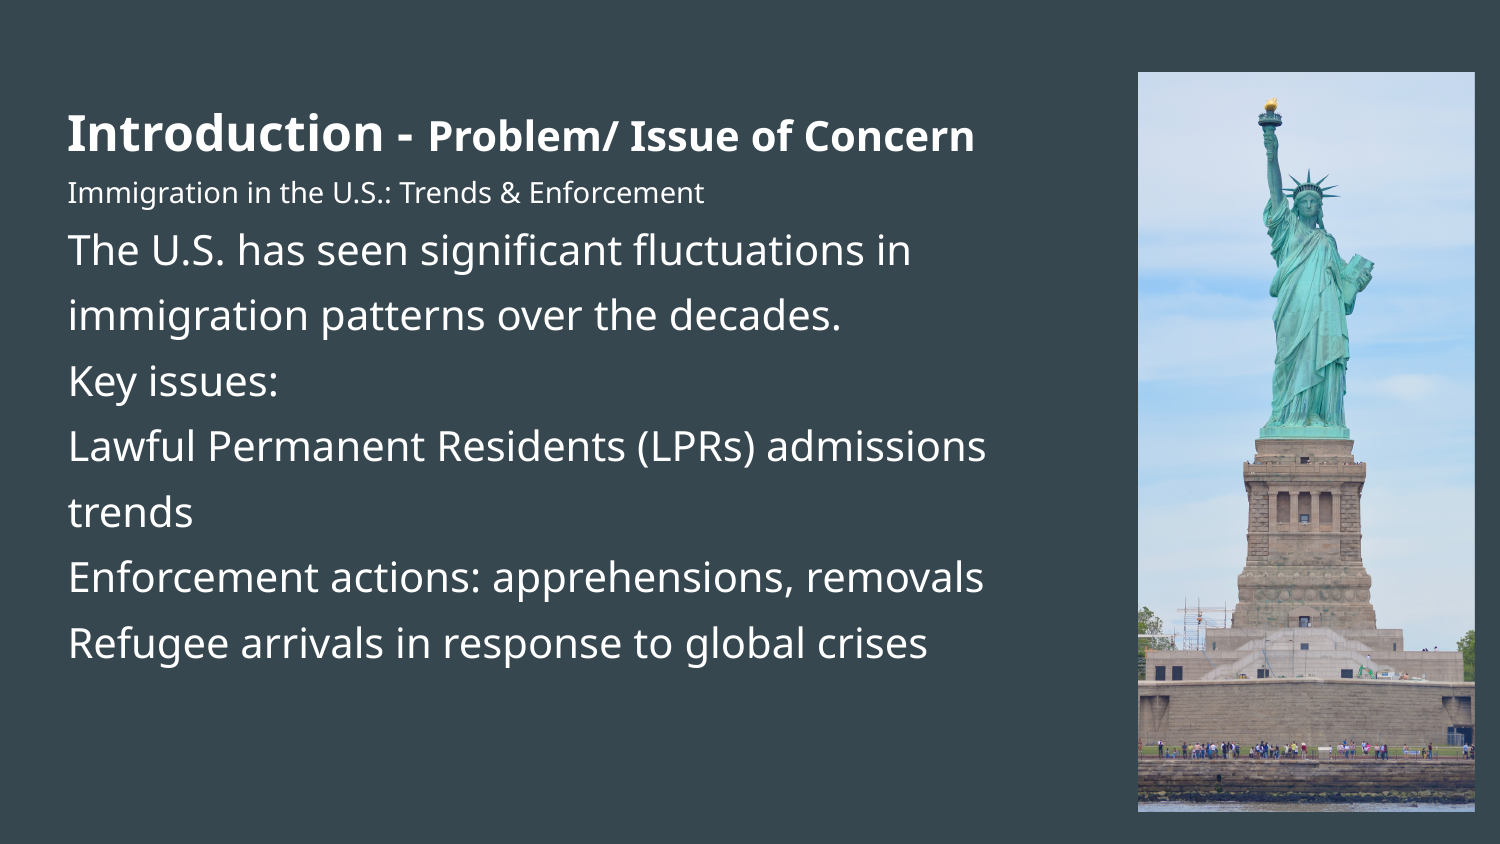

# Introduction - Problem/ Issue of Concern Immigration in the U.S.: Trends & Enforcement The U.S. has seen significant fluctuations in immigration patterns over the decades. Key issues: Lawful Permanent Residents (LPRs) admissions trends Enforcement actions: apprehensions, removals Refugee arrivals in response to global crises